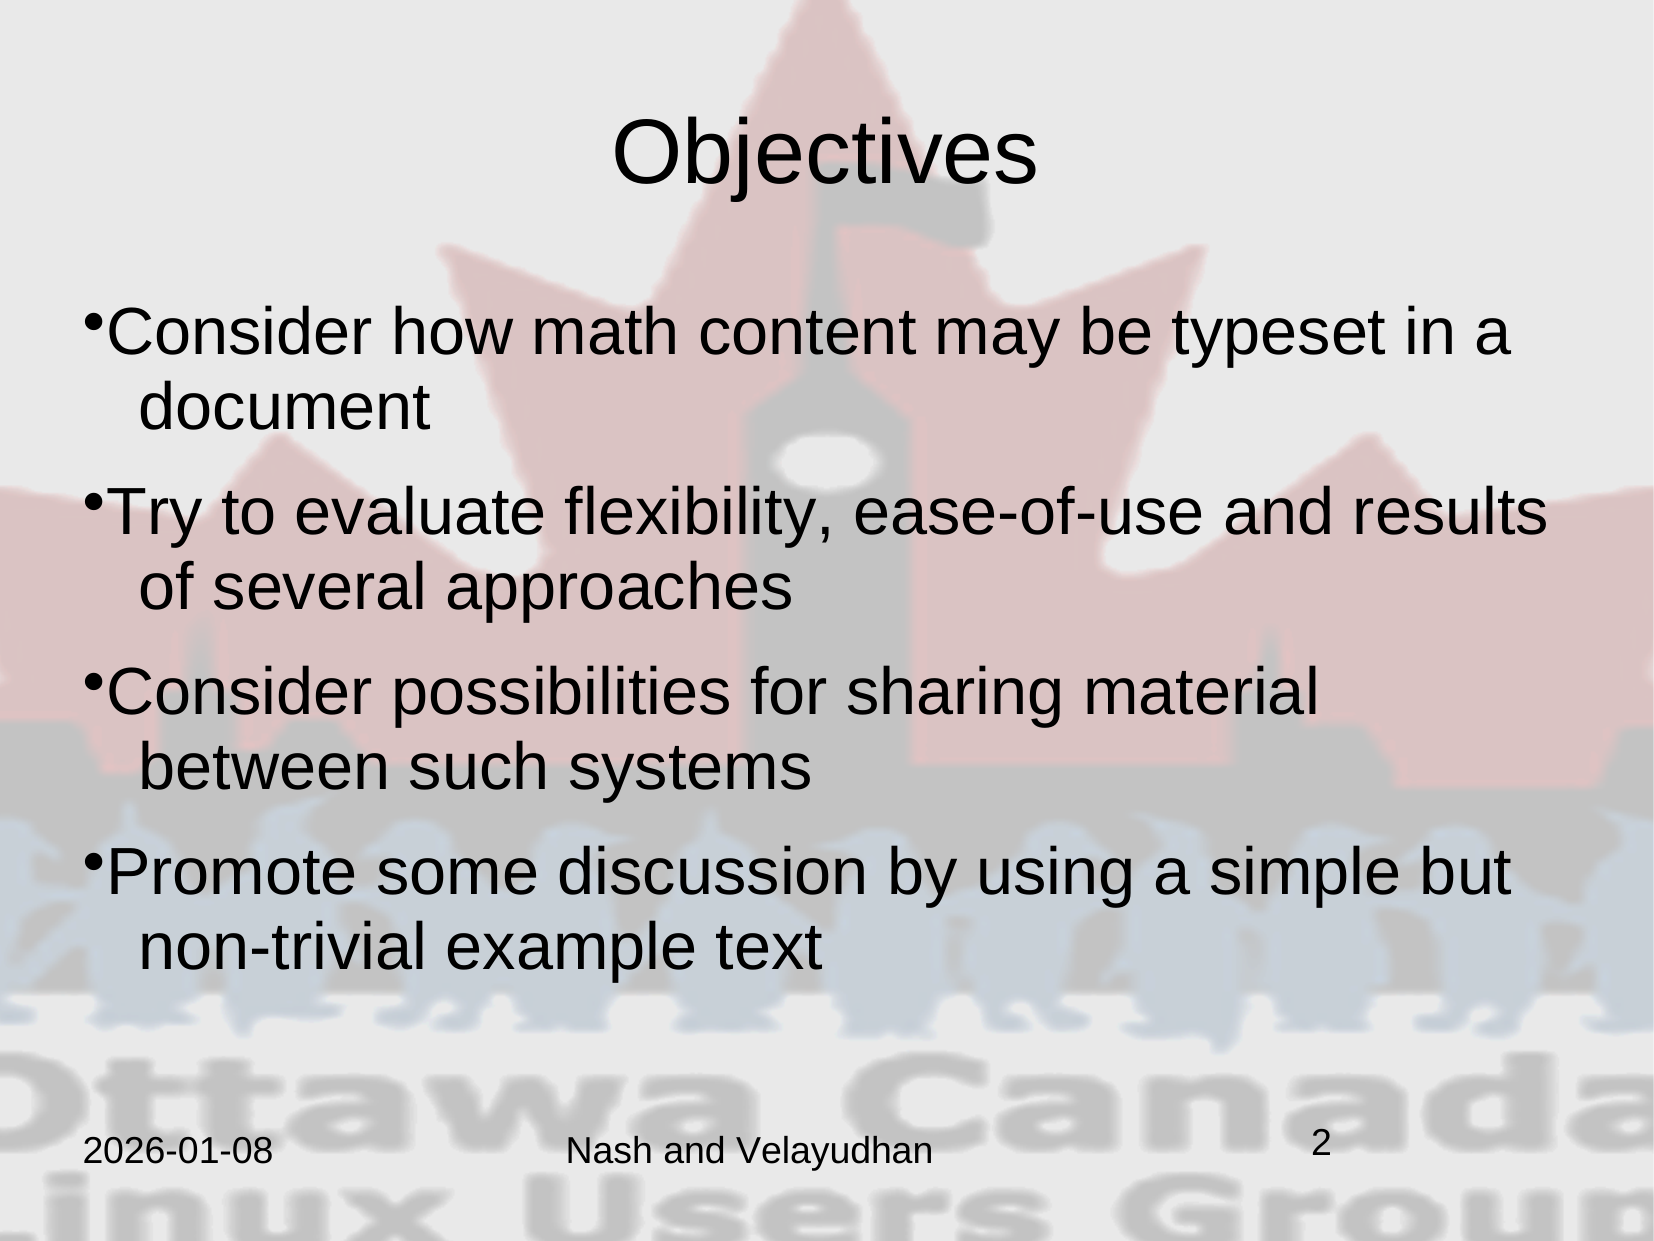

# Objectives
Consider how math content may be typeset in a document
Try to evaluate flexibility, ease-of-use and results of several approaches
Consider possibilities for sharing material between such systems
Promote some discussion by using a simple but non-trivial example text
2